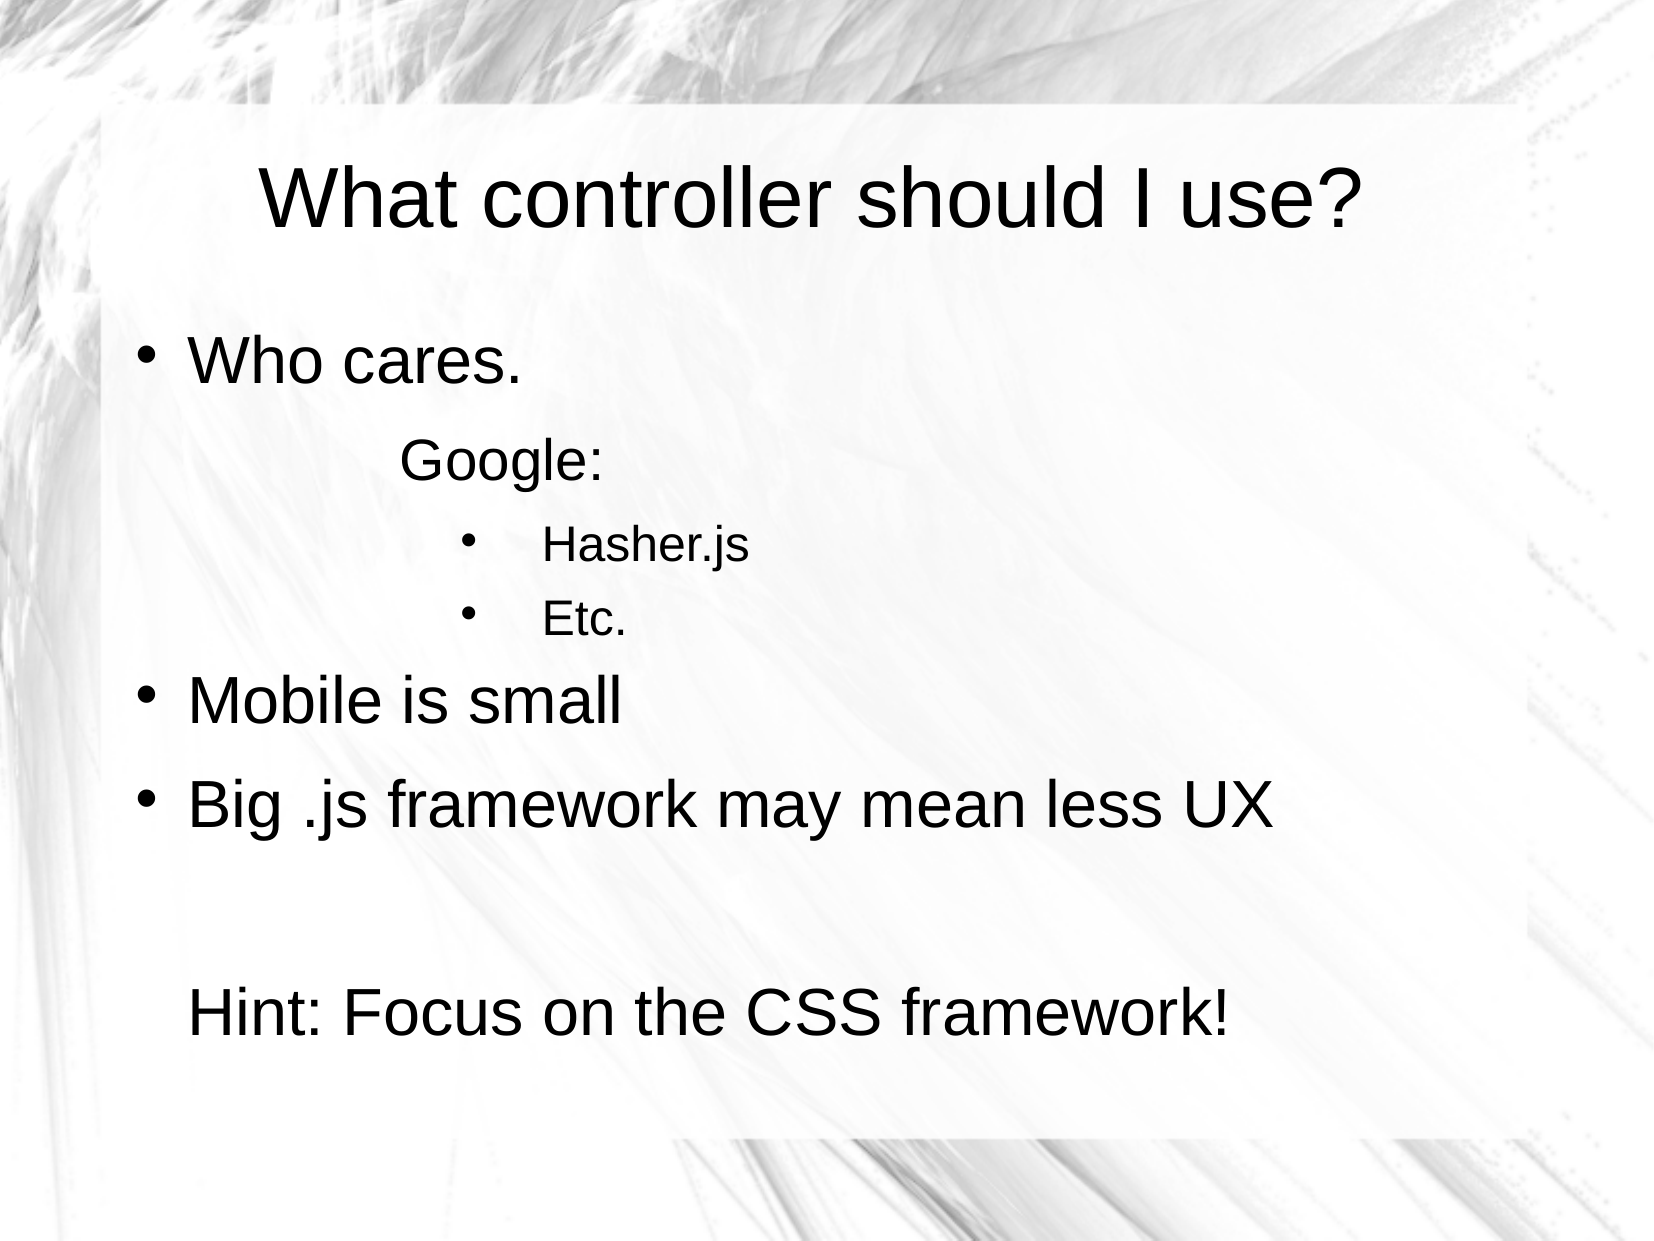

# What controller should I use?
Who cares.
Google:
Hasher.js
Etc.
Mobile is small
Big .js framework may mean less UX
Hint: Focus on the CSS framework!